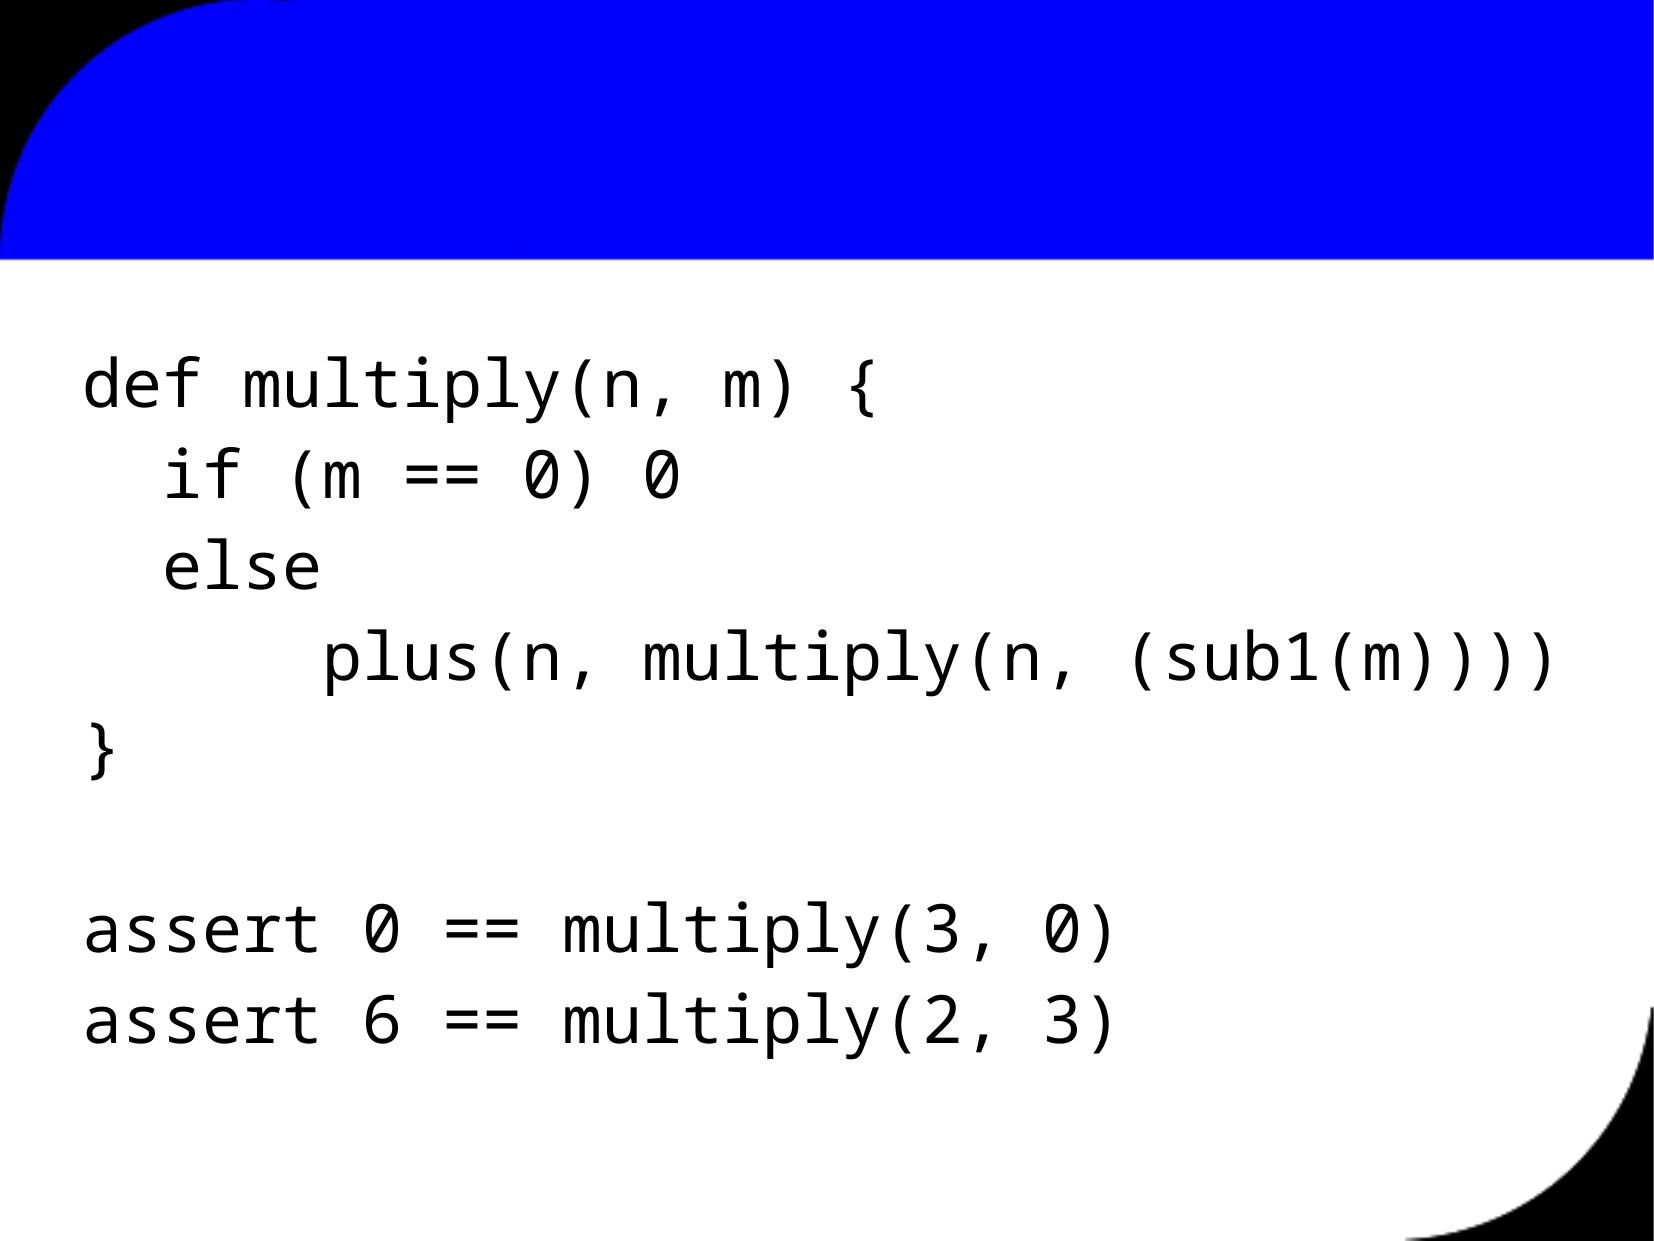

# def multiply(n, m) {
 if (m == 0) 0
 else
 plus(n, multiply(n, (sub1(m))))
}
assert 0 == multiply(3, 0)
assert 6 == multiply(2, 3)